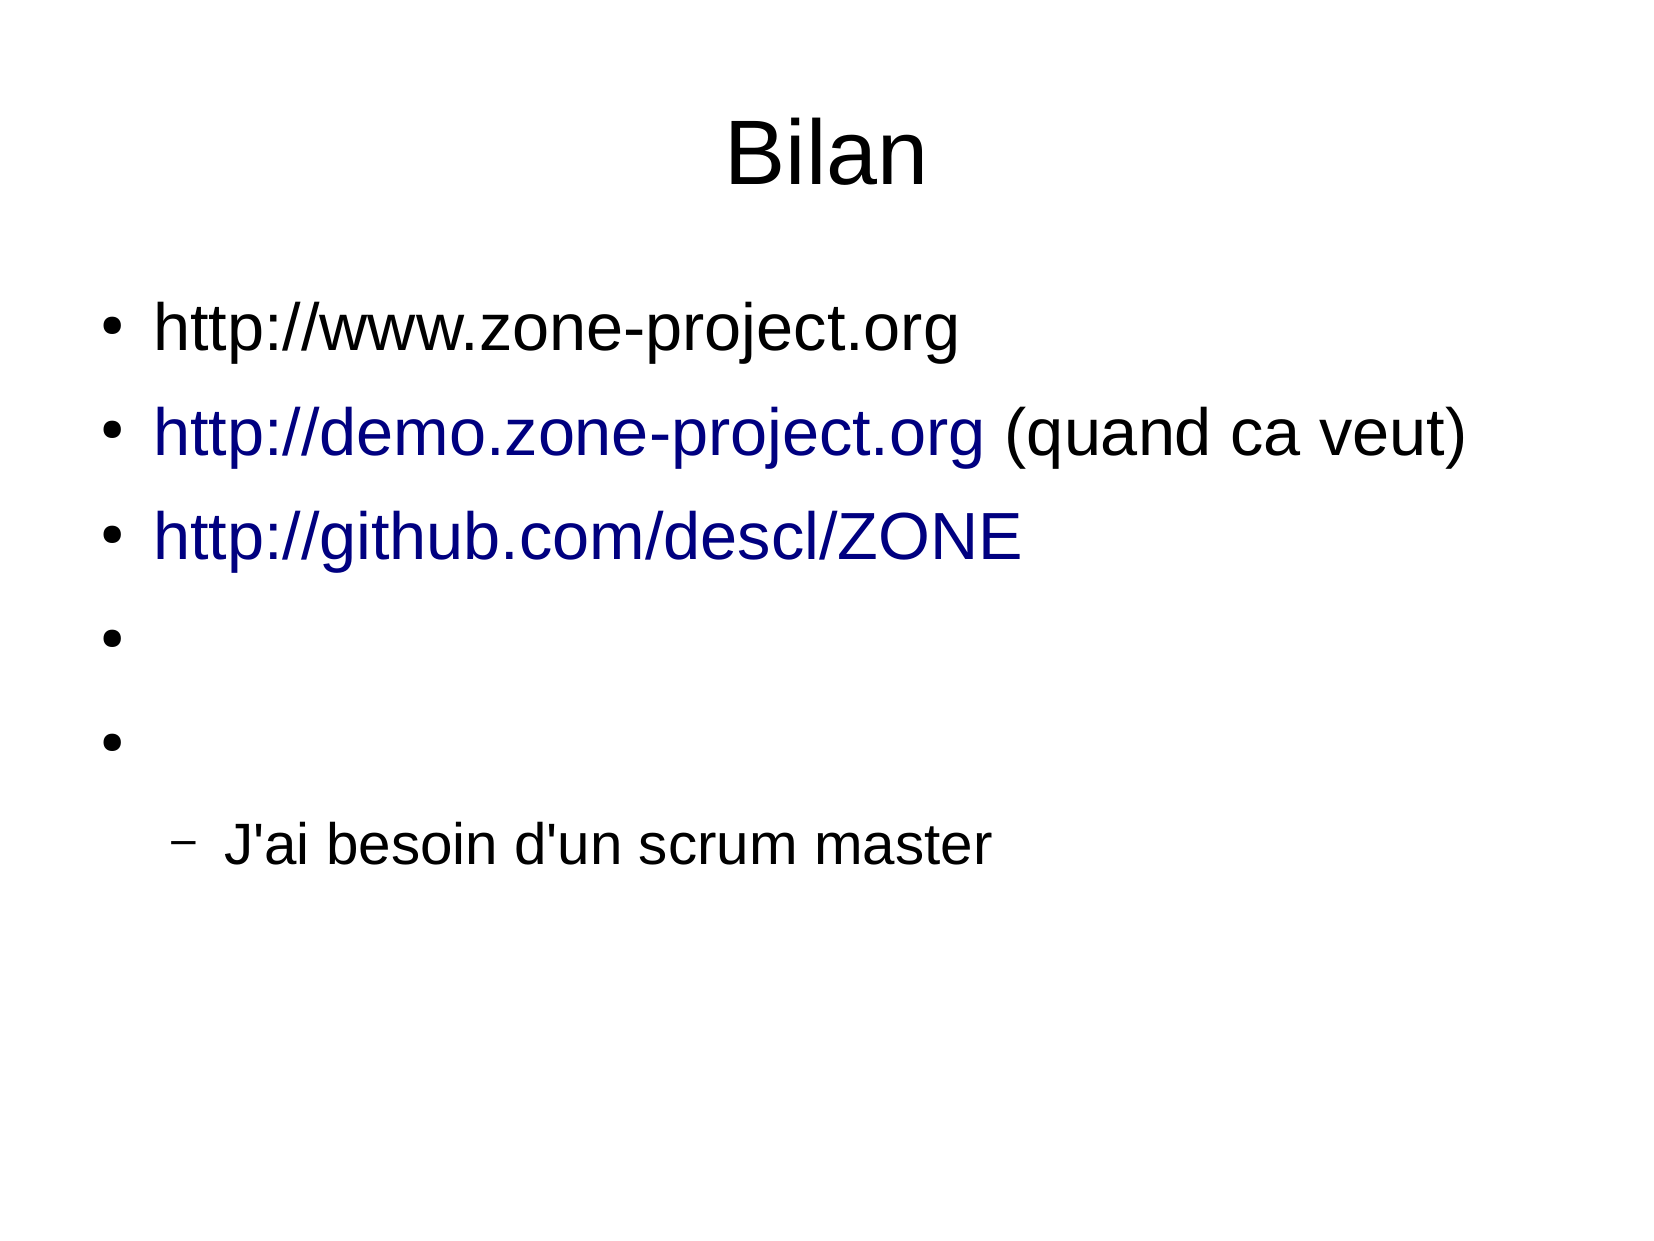

# Bilan
http://www.zone-project.org
http://demo.zone-project.org (quand ca veut)
http://github.com/descl/ZONE
J'ai besoin d'un scrum master